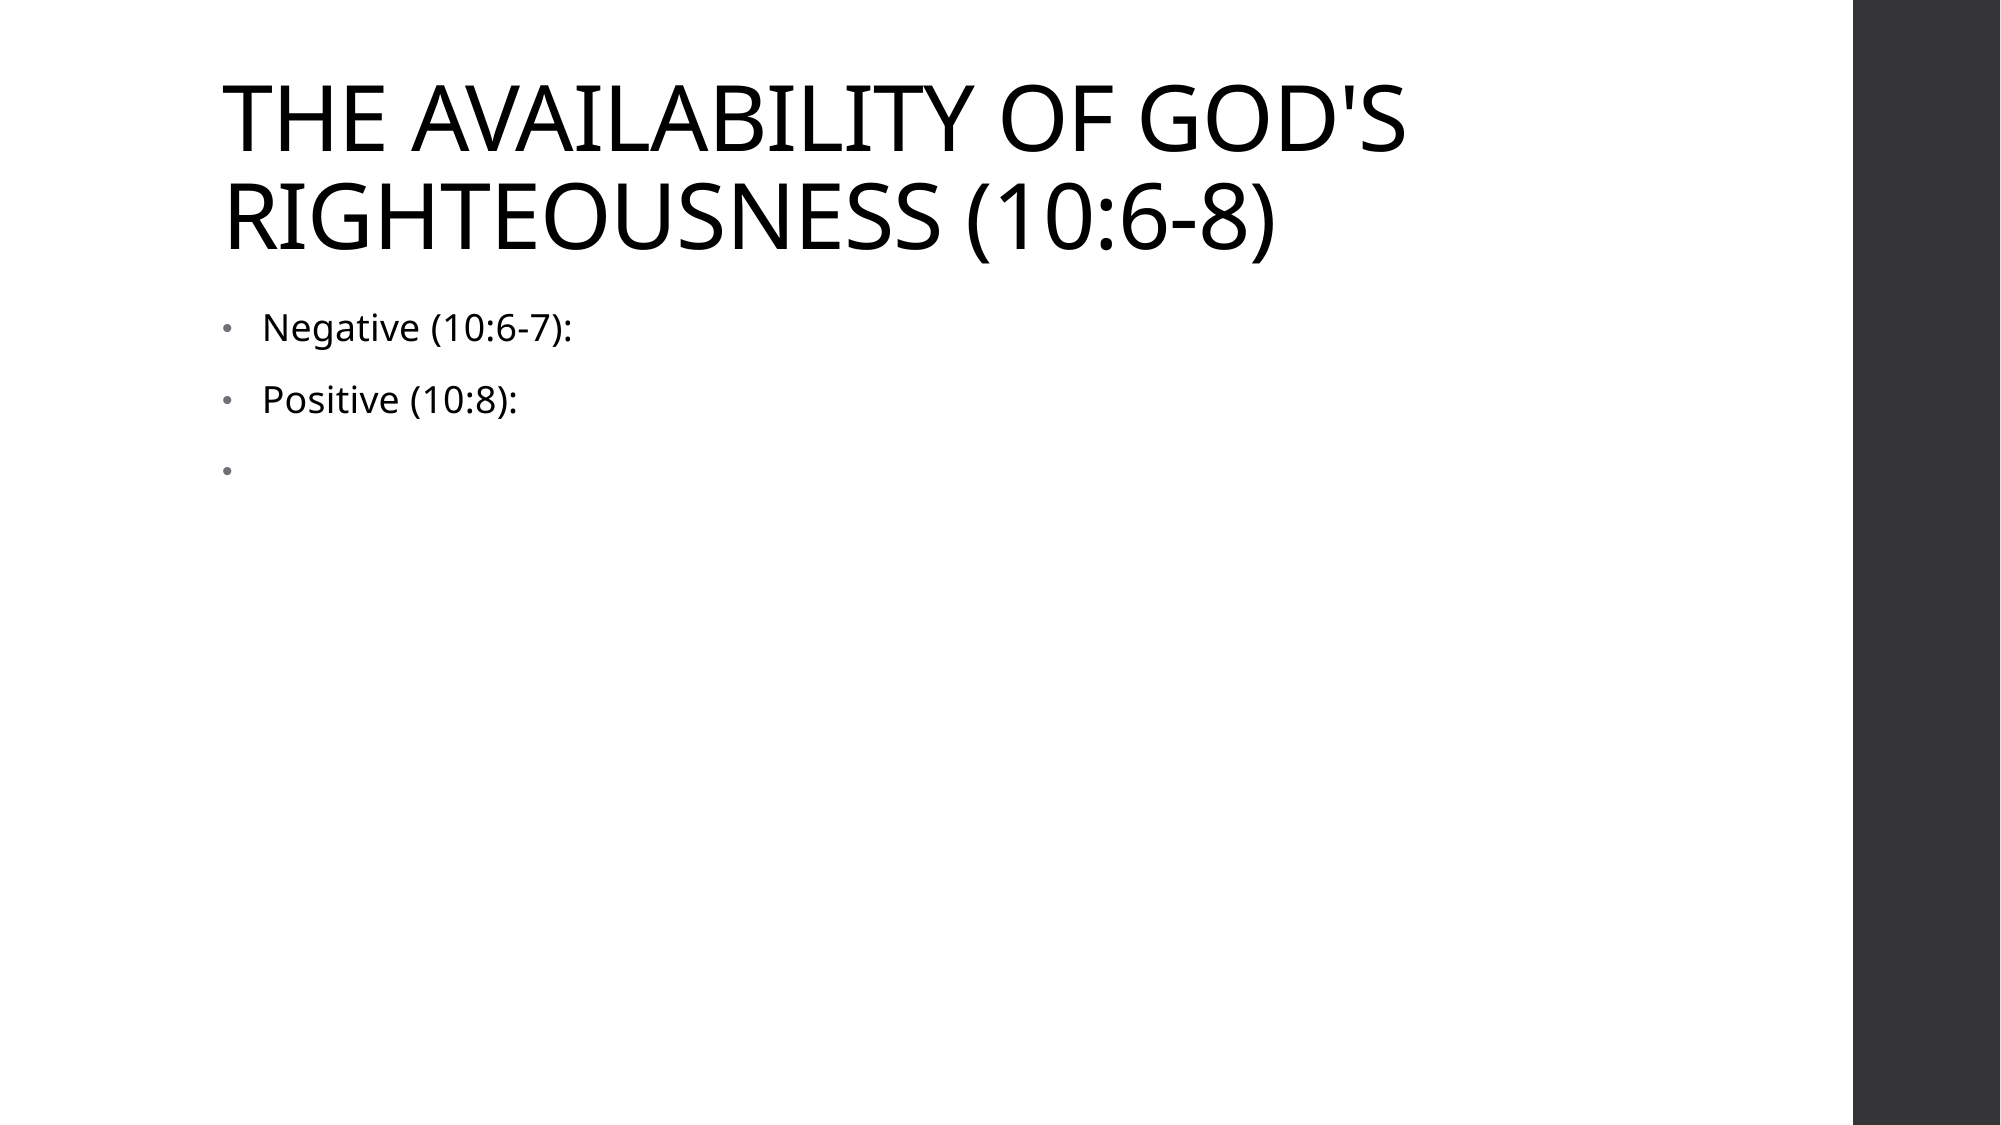

# THE AVAILABILITY OF GOD'S RIGHTEOUSNESS (10:6-8)
 Negative (10:6-7):
 Positive (10:8):